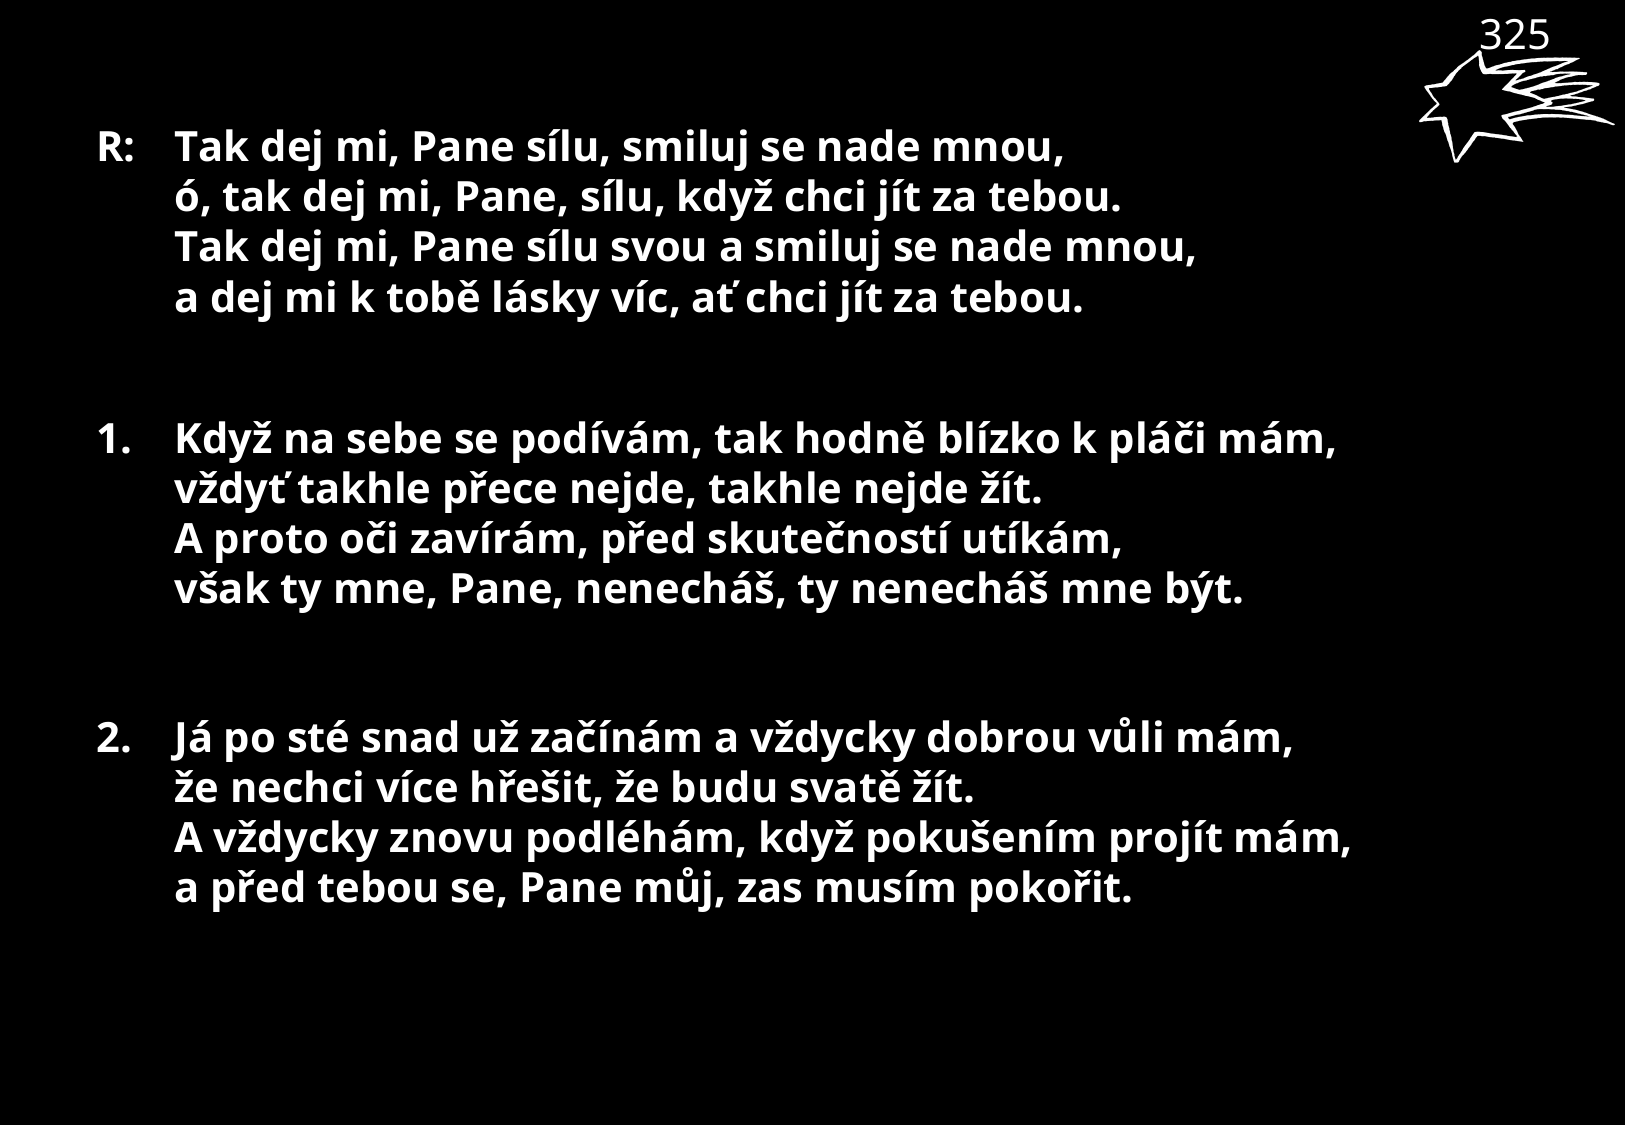

325
# R: 	Tak dej mi, Pane sílu, smiluj se nade mnou, ó, tak dej mi, Pane, sílu, když chci jít za tebou. Tak dej mi, Pane sílu svou a smiluj se nade mnou, a dej mi k tobě lásky víc, ať chci jít za tebou.
Když na sebe se podívám, tak hodně blízko k pláči mám,
vždyť takhle přece nejde, takhle nejde žít.
A proto oči zavírám, před skutečností utíkám,
však ty mne, Pane, nenecháš, ty nenecháš mne být.
Já po sté snad už začínám a vždycky dobrou vůli mám,
že nechci více hřešit, že budu svatě žít.
A vždycky znovu podléhám, když pokušením projít mám,
a před tebou se, Pane můj, zas musím pokořit.